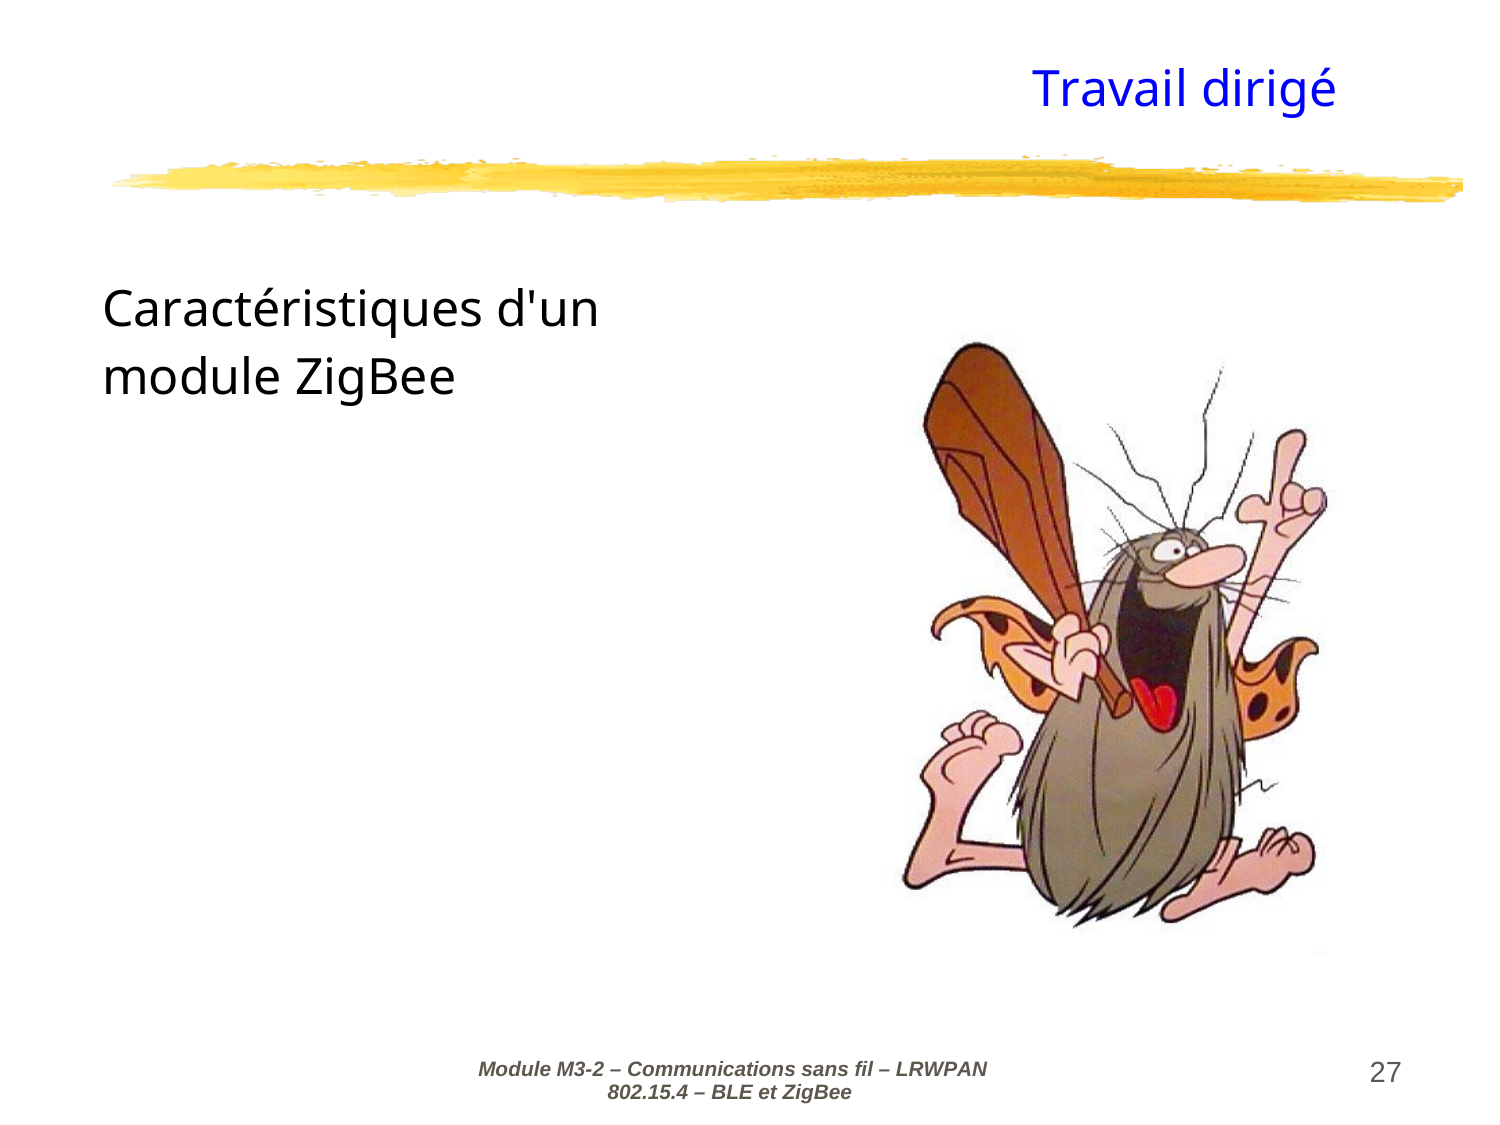

# Travail dirigé
Caractéristiques d'un module ZigBee
27